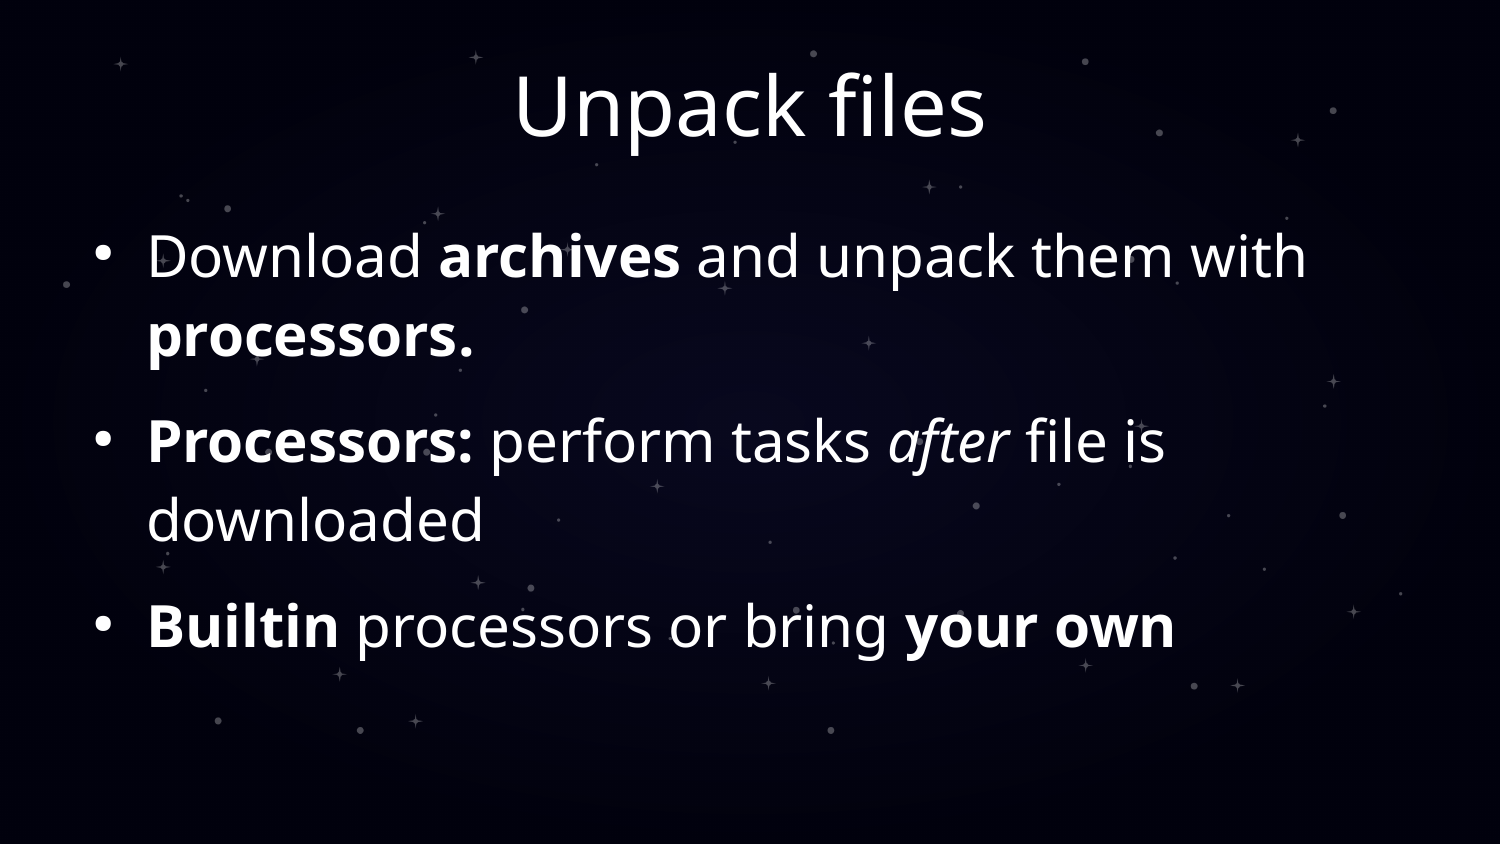

# Unpack files
Download archives and unpack them with processors.
Processors: perform tasks after file is downloaded
Builtin processors or bring your own